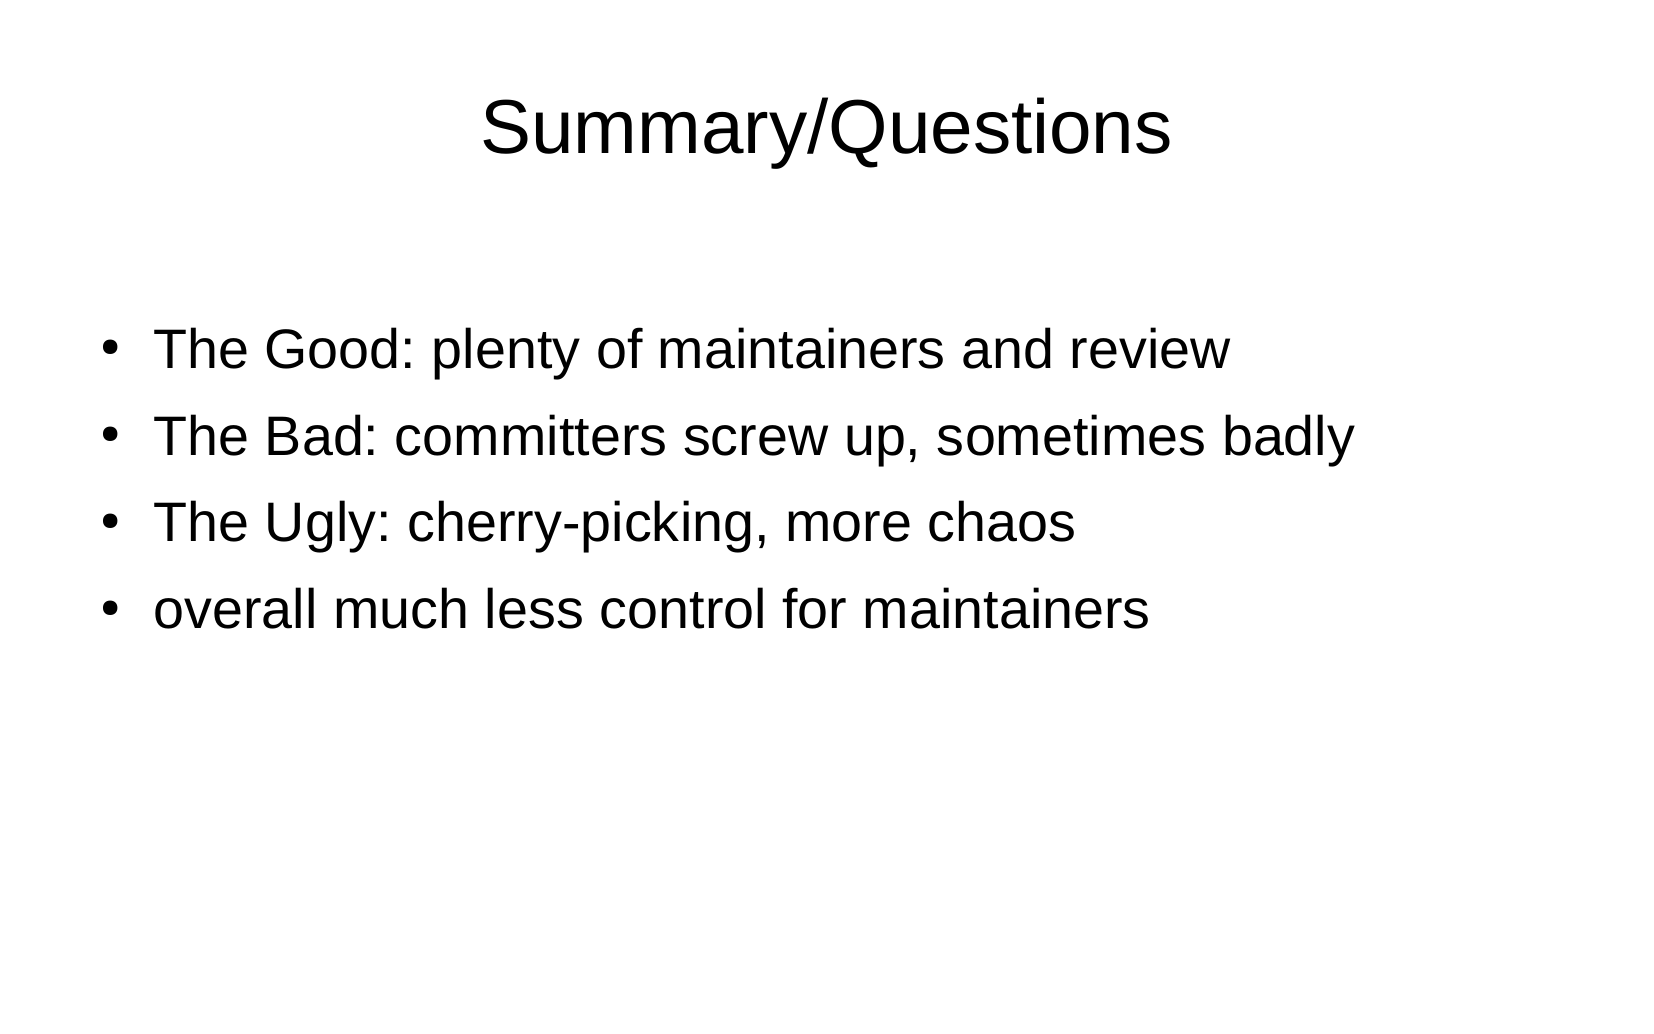

# Summary/Questions
The Good: plenty of maintainers and review
The Bad: committers screw up, sometimes badly
The Ugly: cherry-picking, more chaos
overall much less control for maintainers